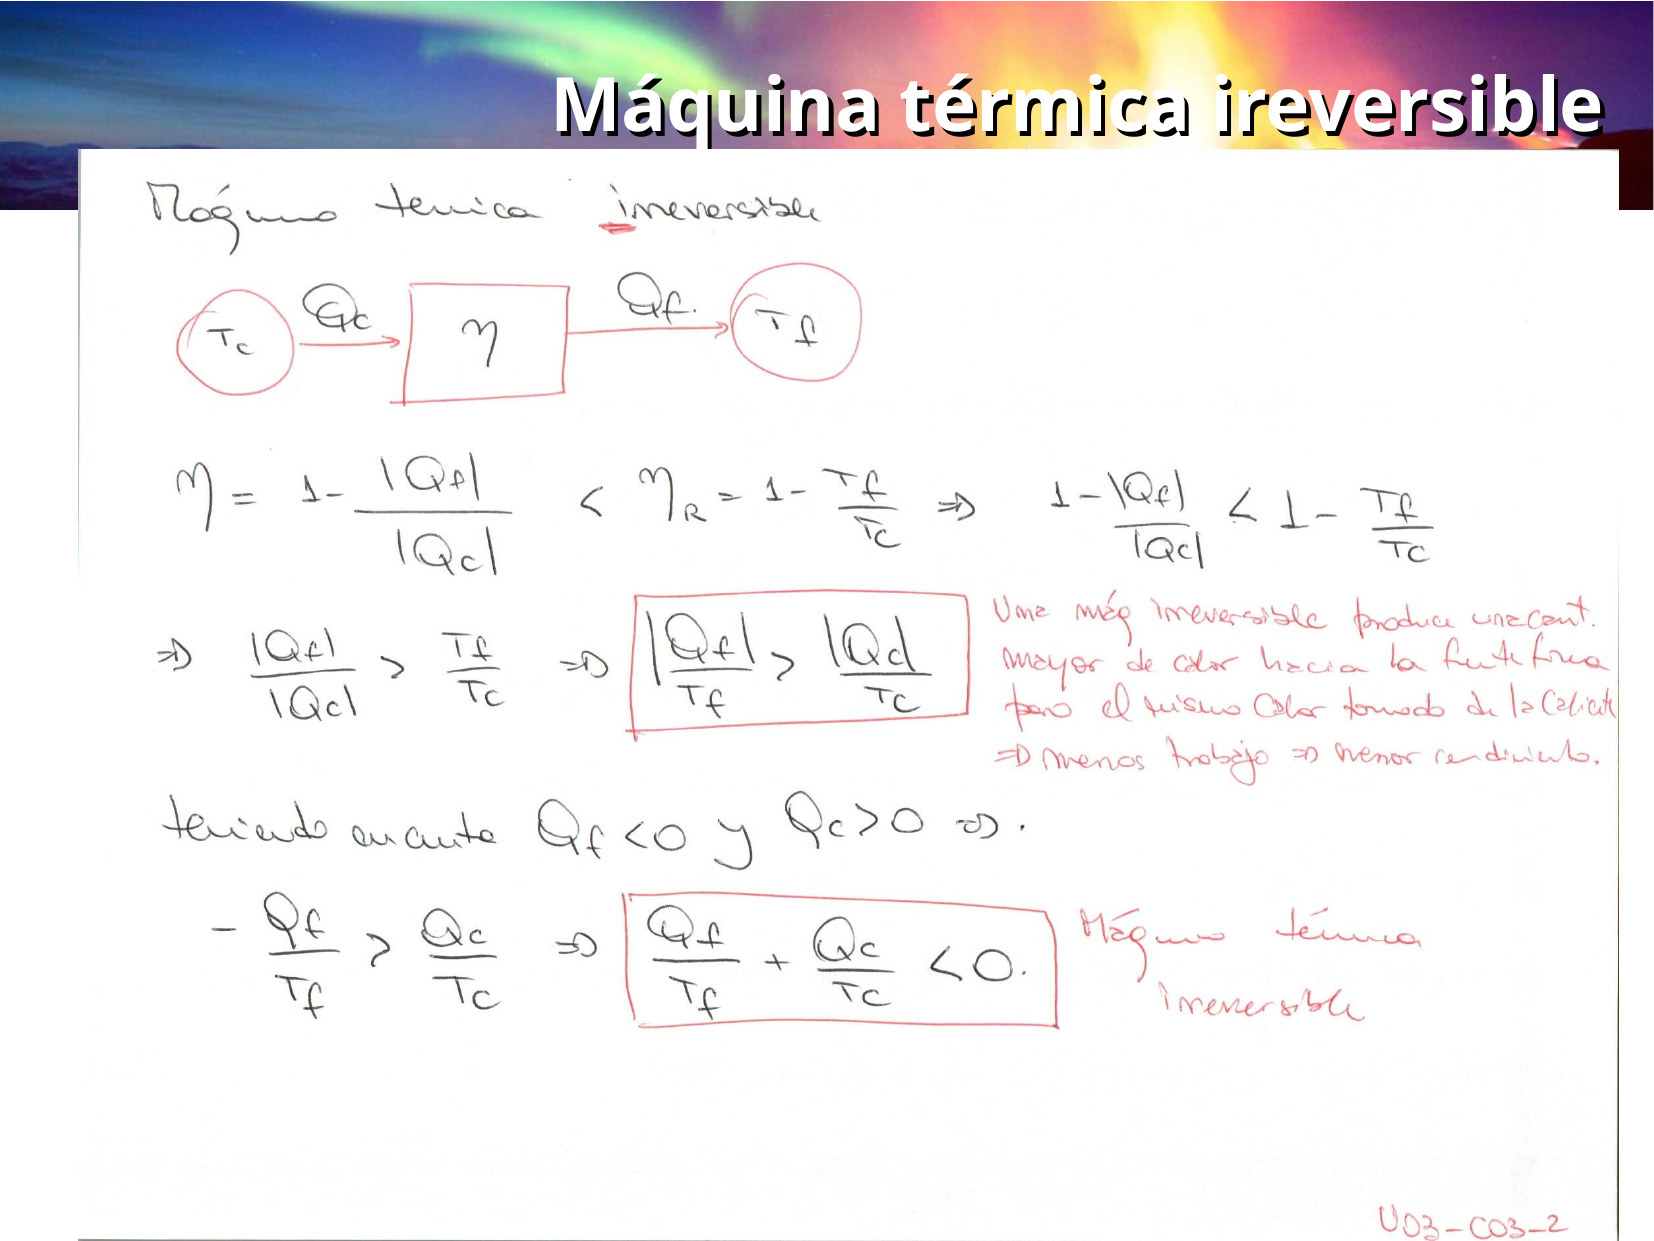

# Máquina térmica ireversible
Abr 30, 2019
H. Asorey - F3B 2019
15